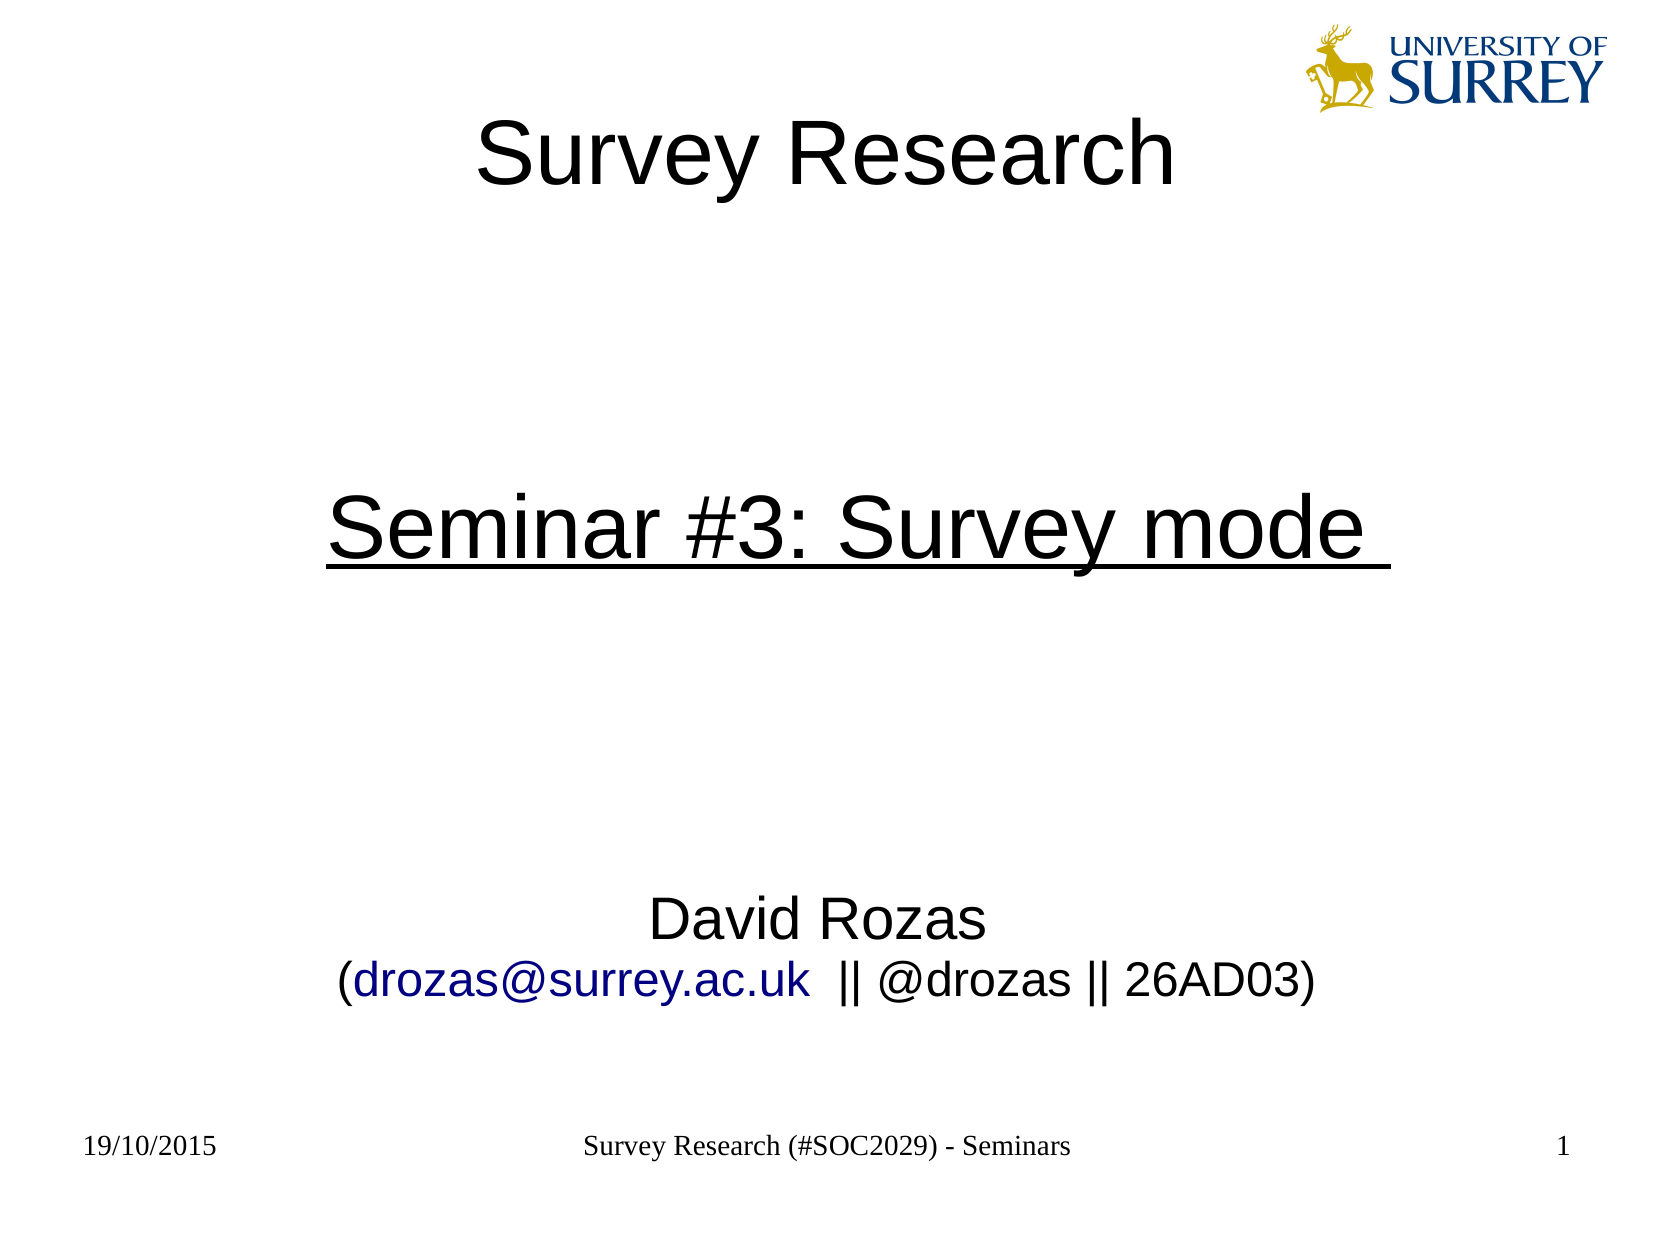

# Survey Research
Seminar #3: Survey mode
David Rozas
(drozas@surrey.ac.uk || @drozas || 26AD03)
05/10/2015
1